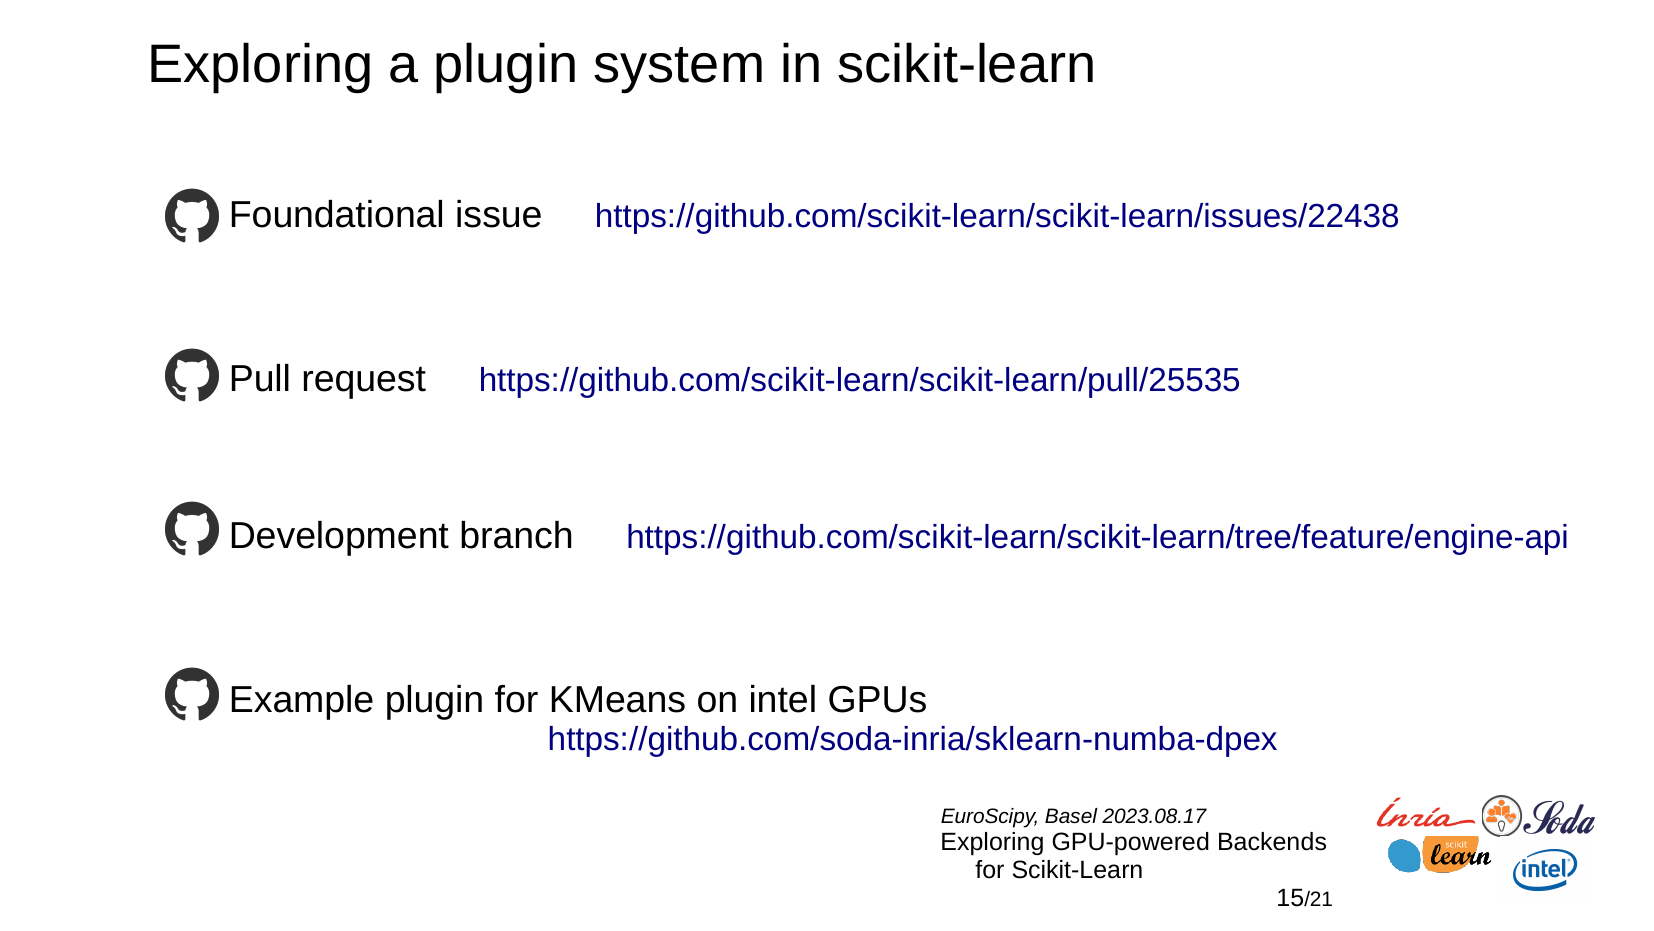

Exploring a plugin system in scikit-learn
Foundational issue https://github.com/scikit-learn/scikit-learn/issues/22438
Pull request https://github.com/scikit-learn/scikit-learn/pull/25535
Development branch https://github.com/scikit-learn/scikit-learn/tree/feature/engine-api
Example plugin for KMeans on intel GPUs
https://github.com/soda-inria/sklearn-numba-dpex
 EuroScipy, Basel 2023.08.17
 Exploring GPU-powered Backends
 for Scikit-Learn
 15/21